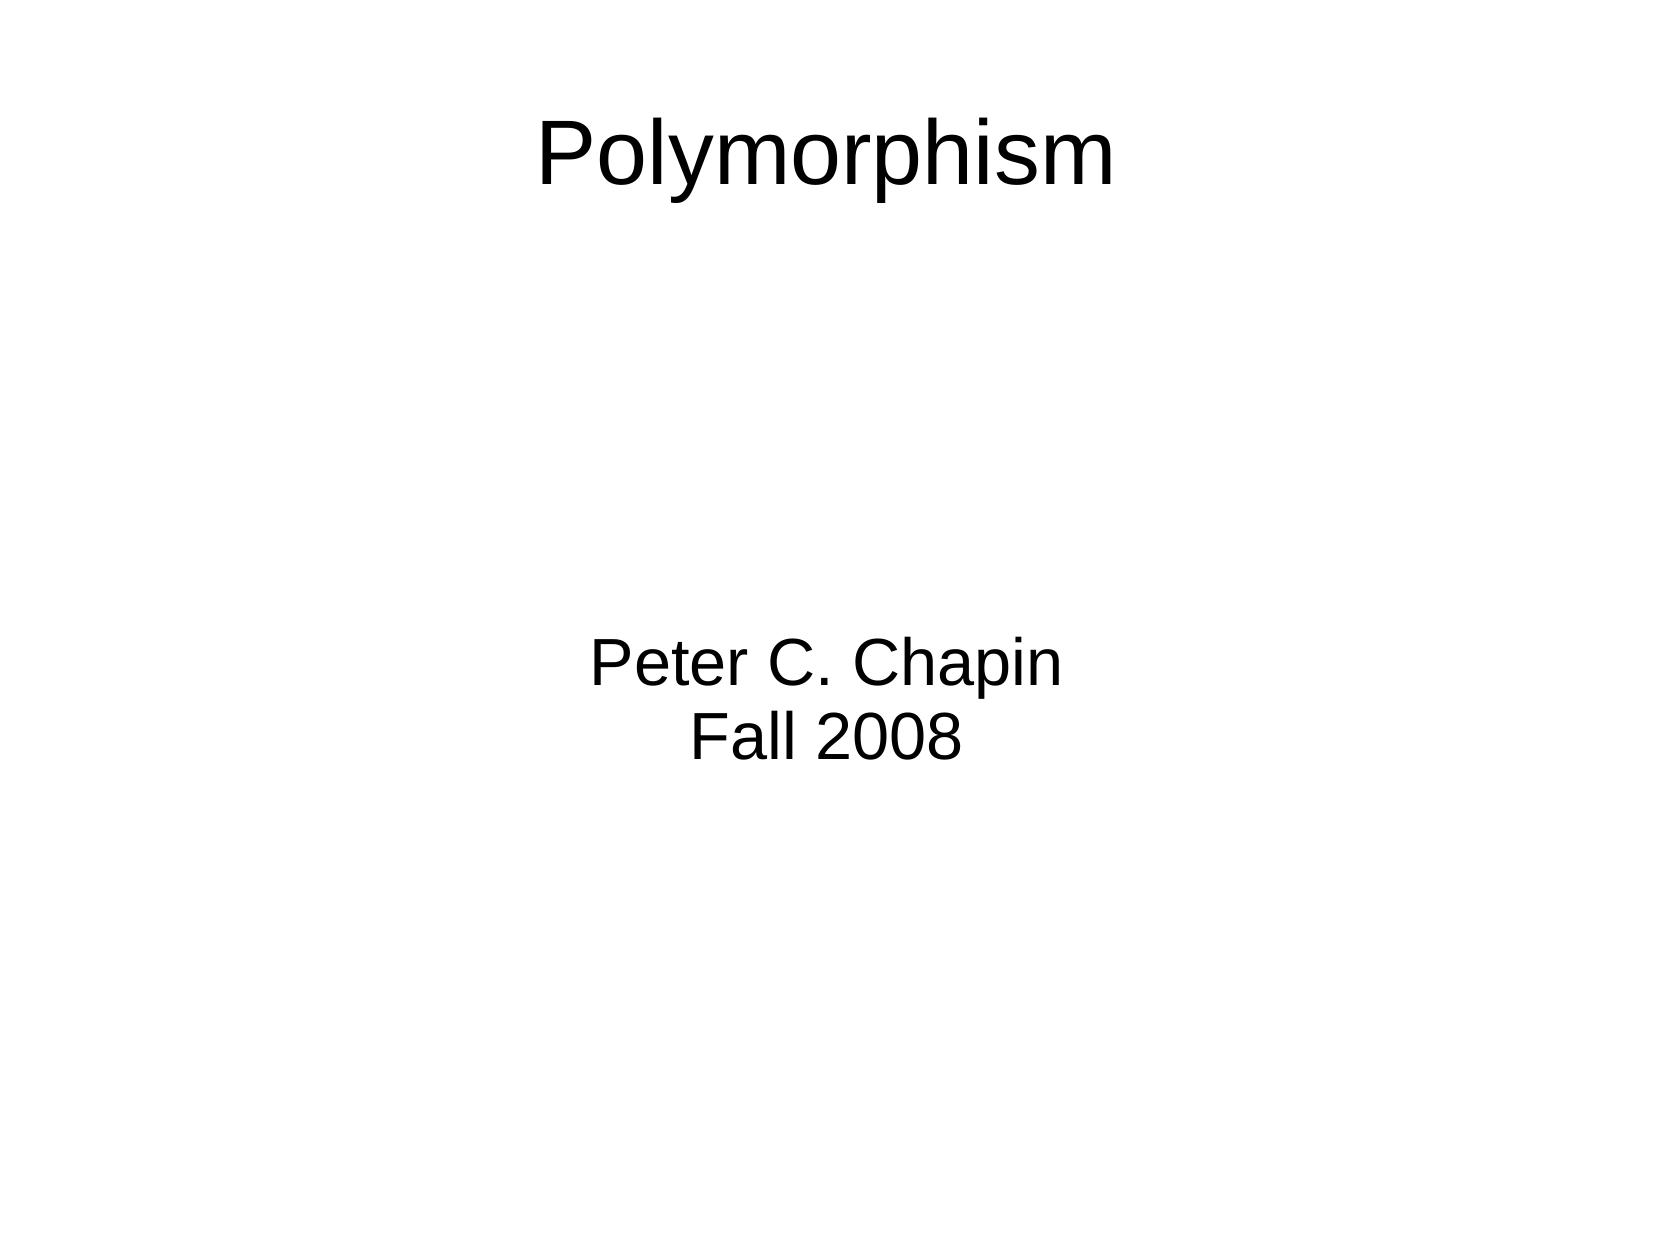

# Polymorphism
Peter C. Chapin
Fall 2008